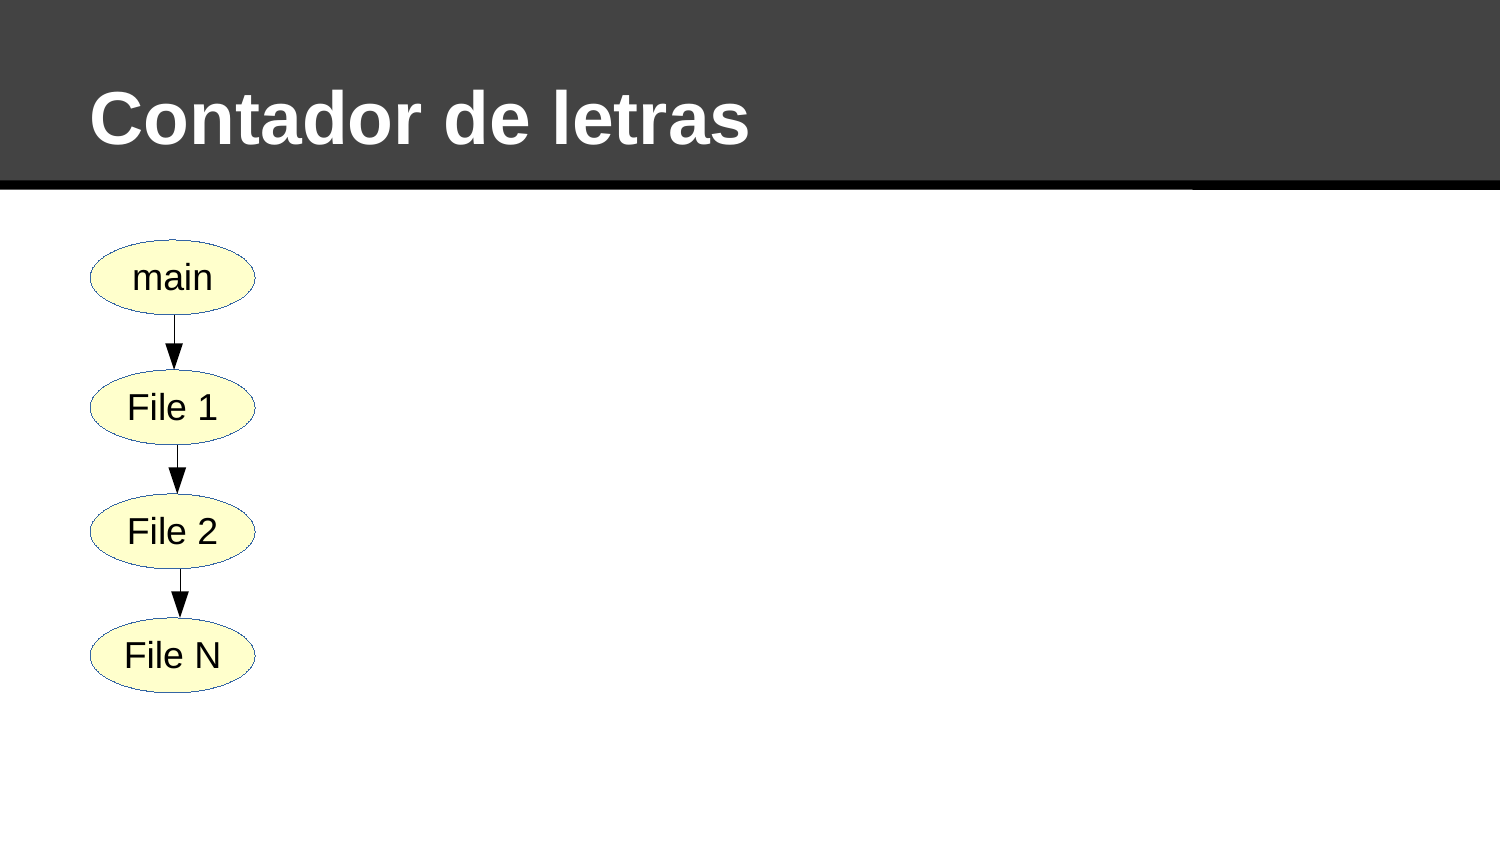

Contador de letras
main
File 1
File 2
File N